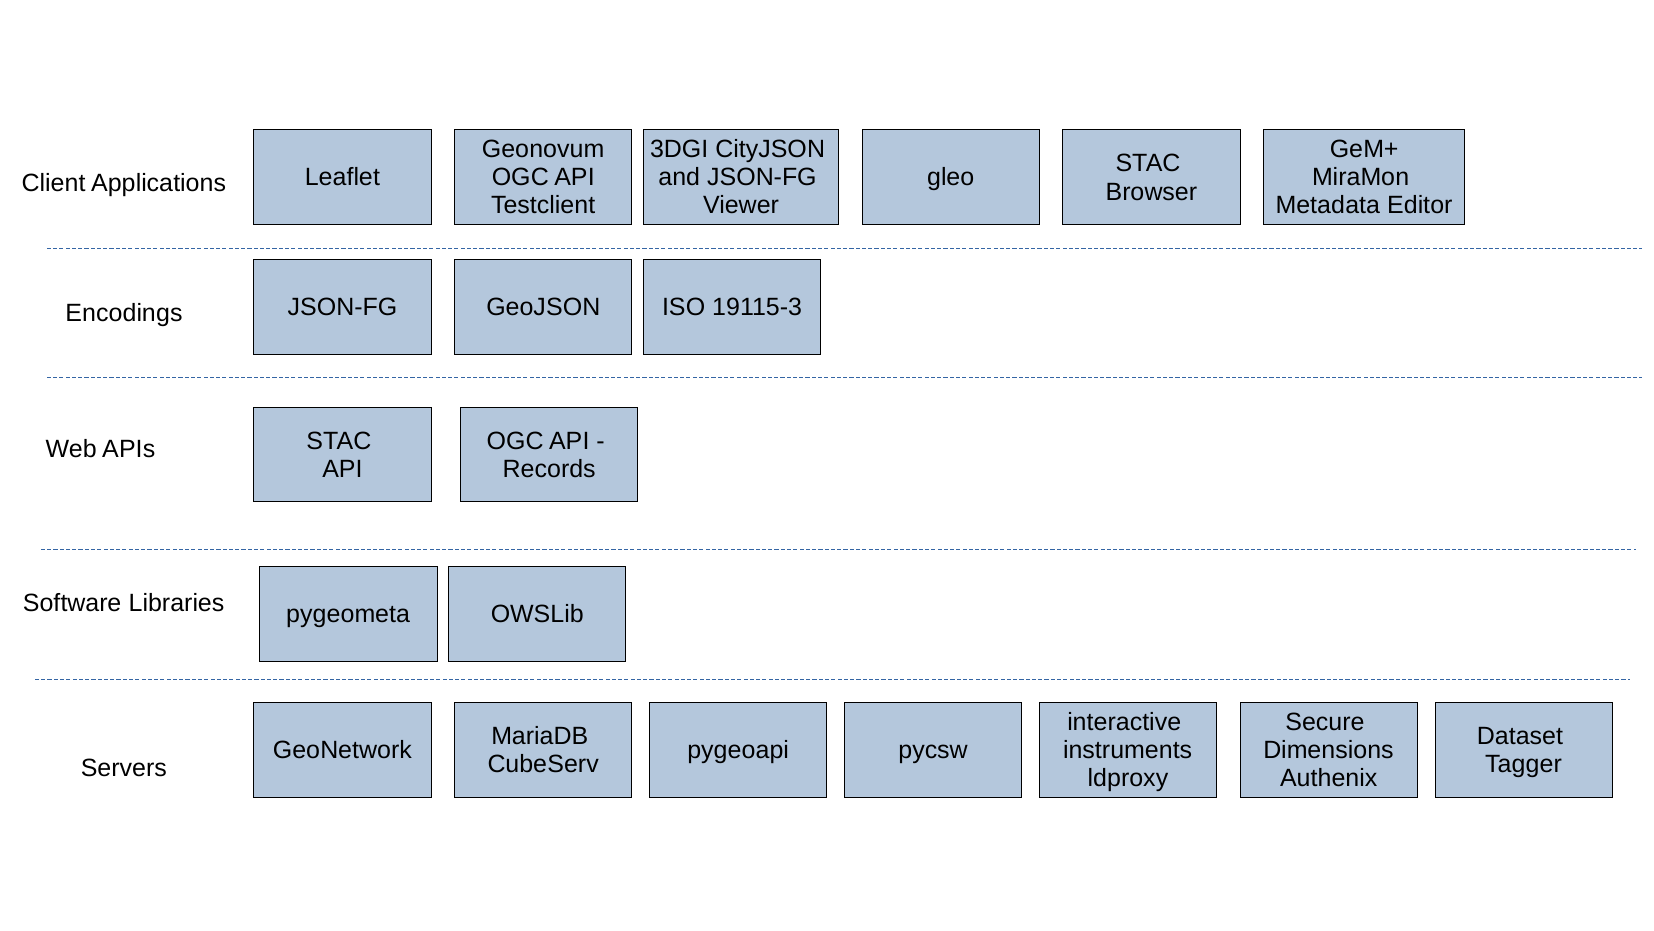

Leaflet
Geonovum
OGC API
Testclient
3DGI CityJSON
and JSON-FG
Viewer
gleo
STAC
Browser
GeM+
MiraMon
Metadata Editor
Client Applications
JSON-FG
GeoJSON
ISO 19115-3
Encodings
Web APIs
STAC
API
OGC API -
Records
Software Libraries
pygeometa
OWSLib
GeoNetwork
MariaDB
CubeServ
pygeoapi
pycsw
interactive
instruments
ldproxy
Secure
Dimensions
Authenix
Dataset
Tagger
Servers